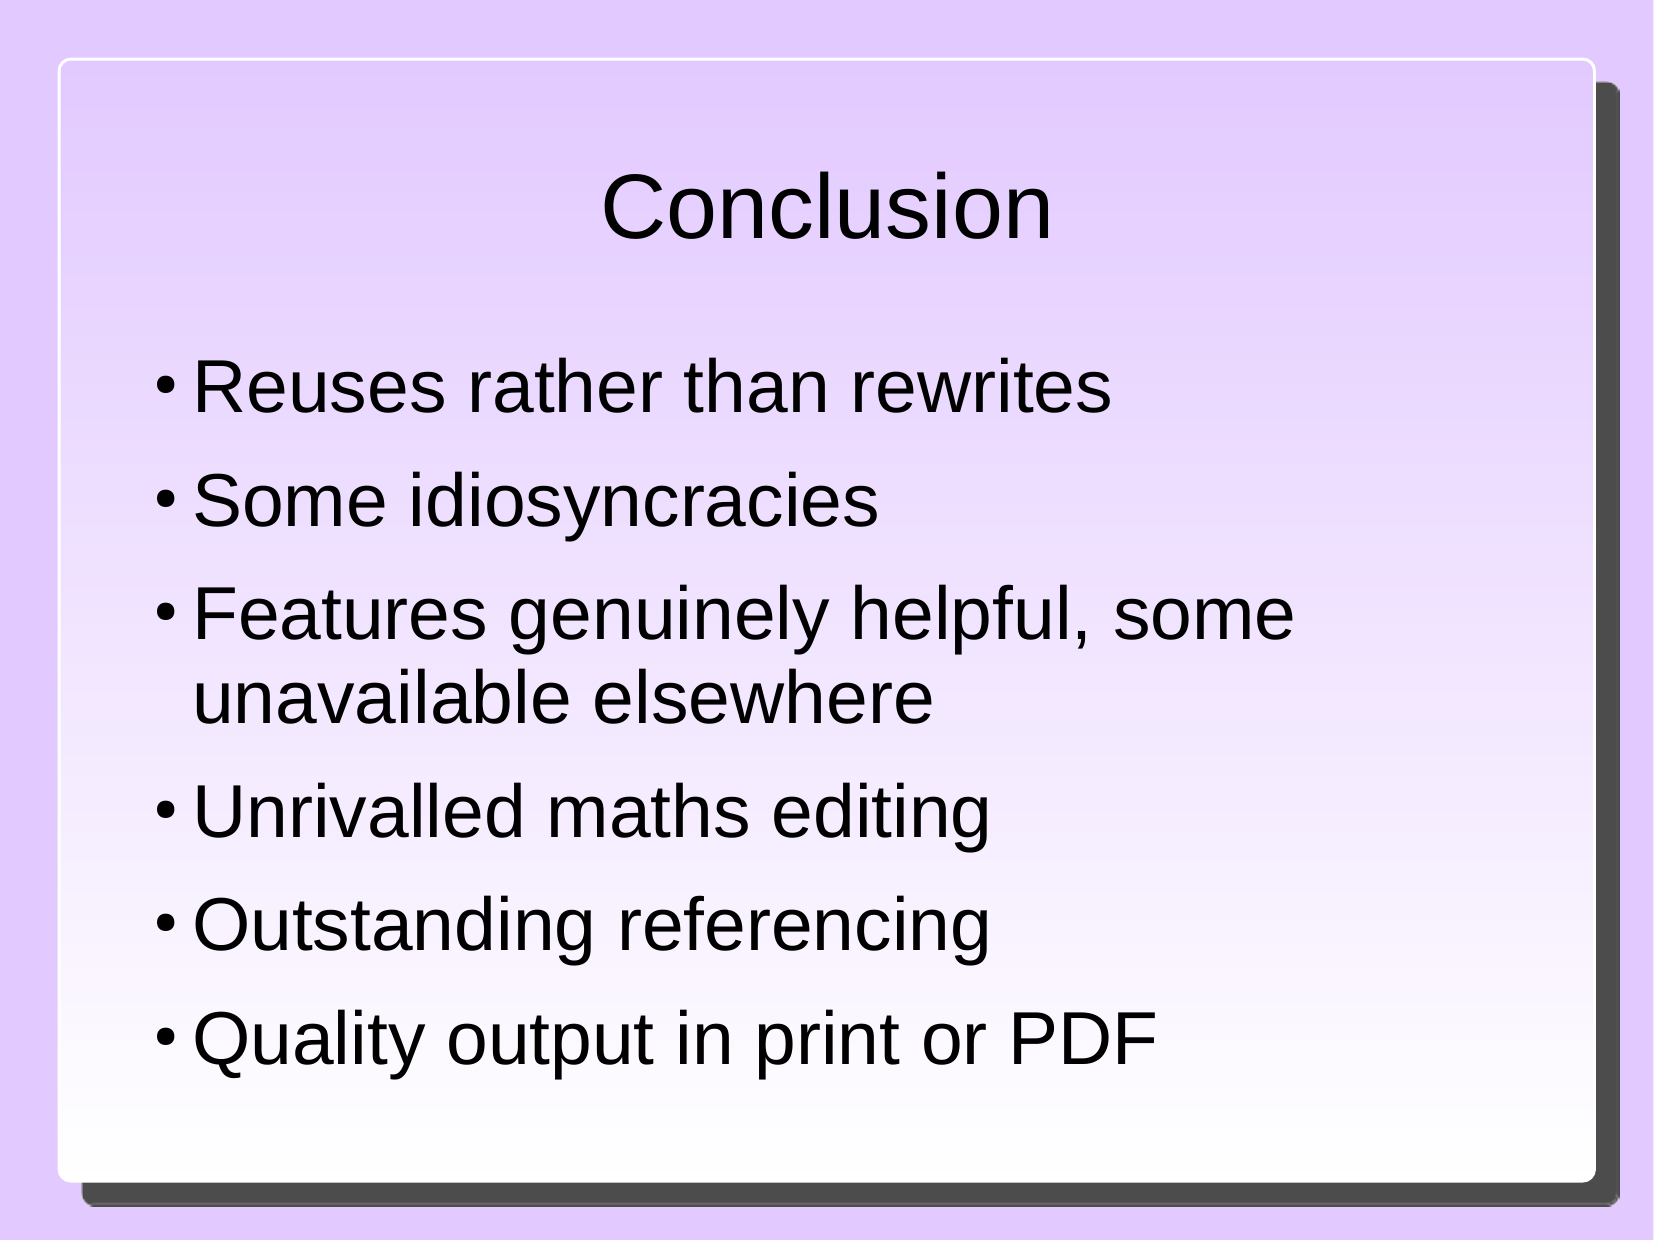

# Conclusion
Reuses rather than rewrites
Some idiosyncracies
Features genuinely helpful, some unavailable elsewhere
Unrivalled maths editing
Outstanding referencing
Quality output in print or PDF